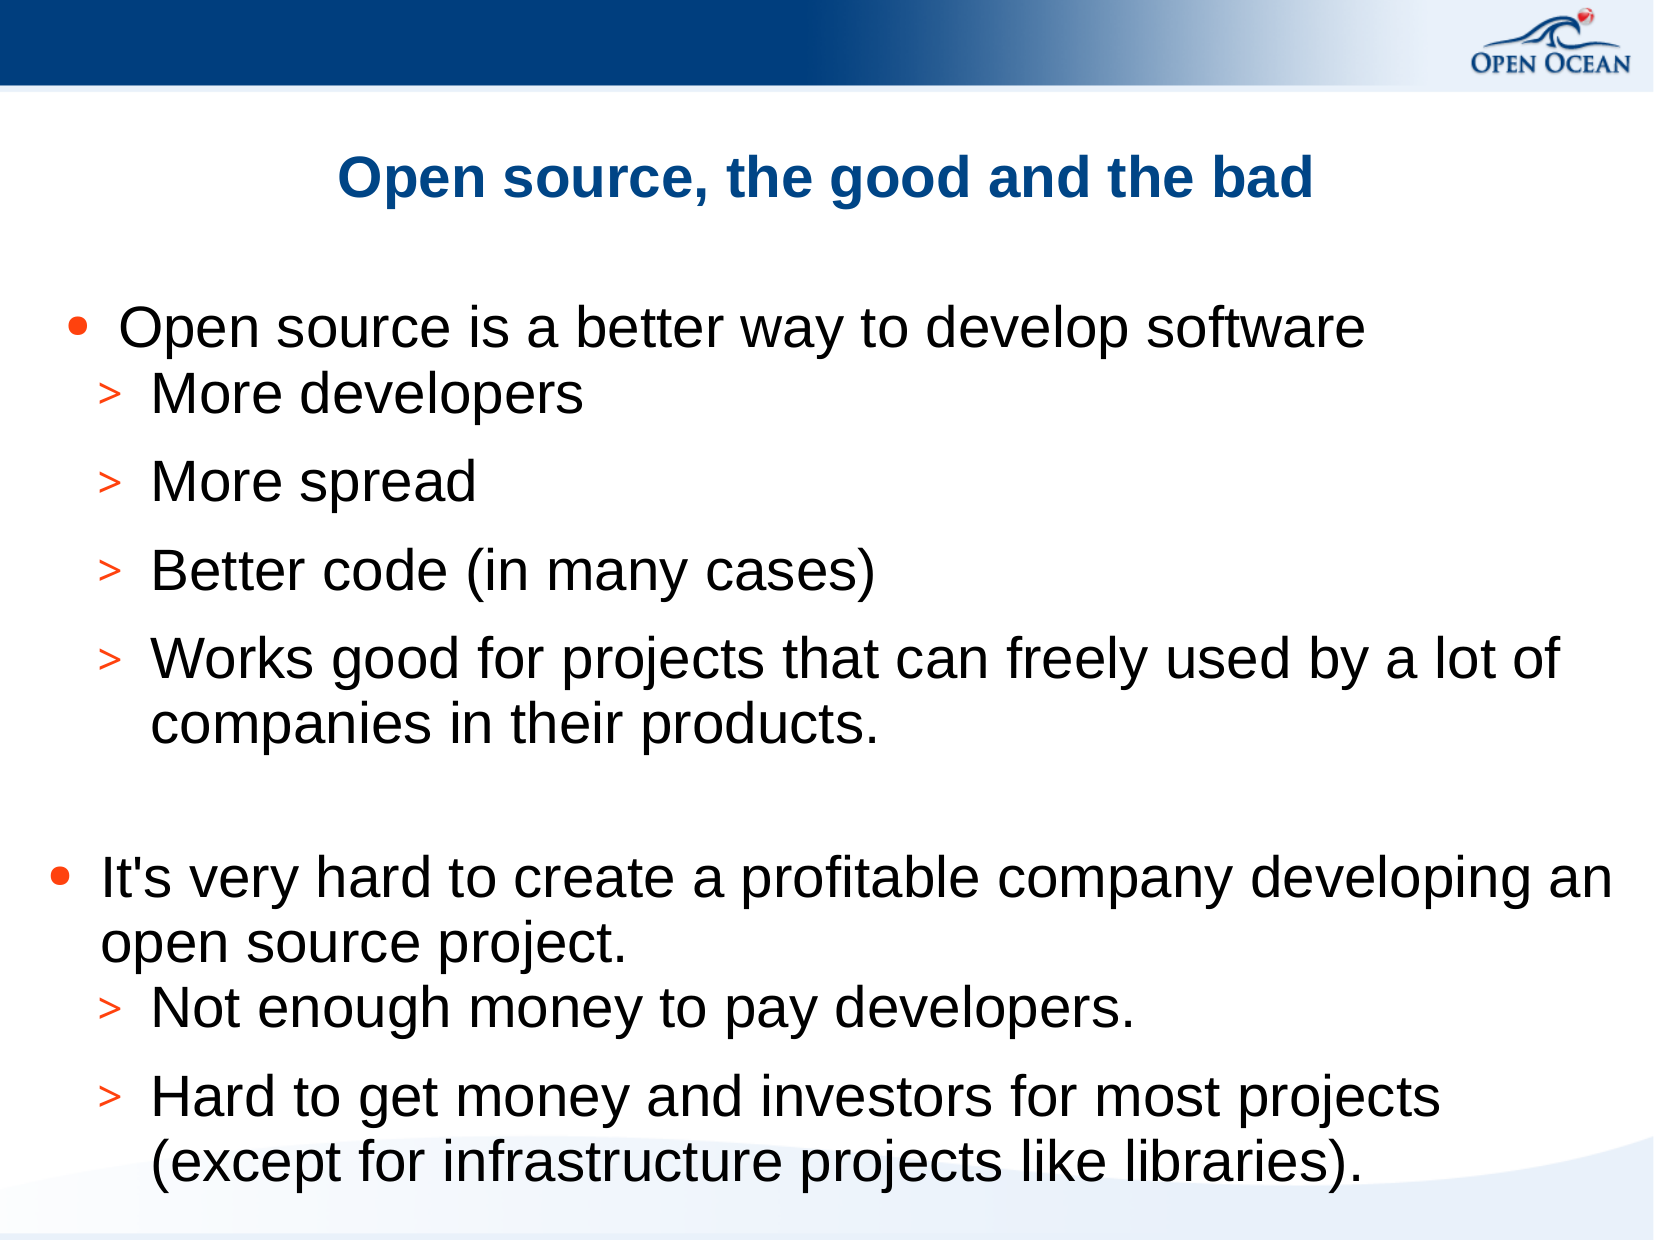

# Open source, the good and the bad
Open source is a better way to develop software
More developers
More spread
Better code (in many cases)
Works good for projects that can freely used by a lot of companies in their products.
It's very hard to create a profitable company developing an open source project.
Not enough money to pay developers.
Hard to get money and investors for most projects (except for infrastructure projects like libraries).